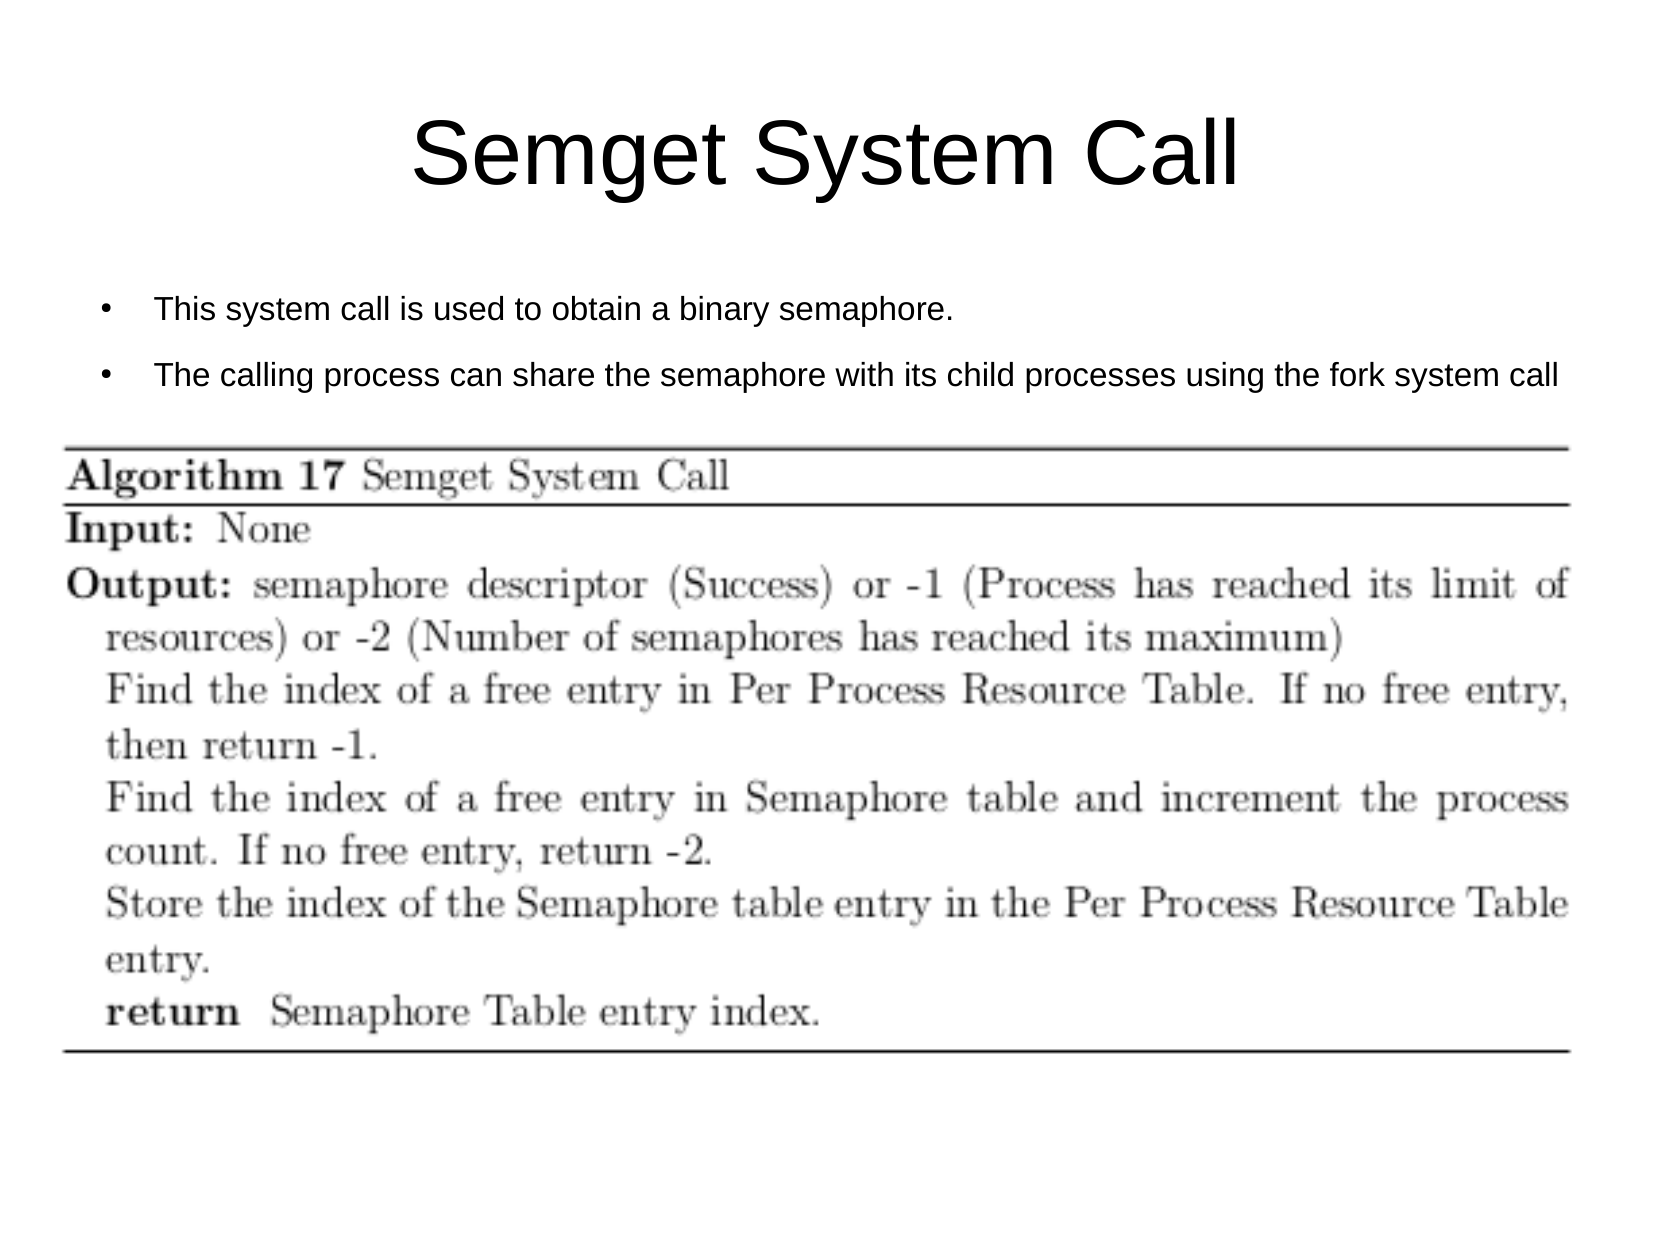

# Semget System Call
This system call is used to obtain a binary semaphore.
The calling process can share the semaphore with its child processes using the fork system call